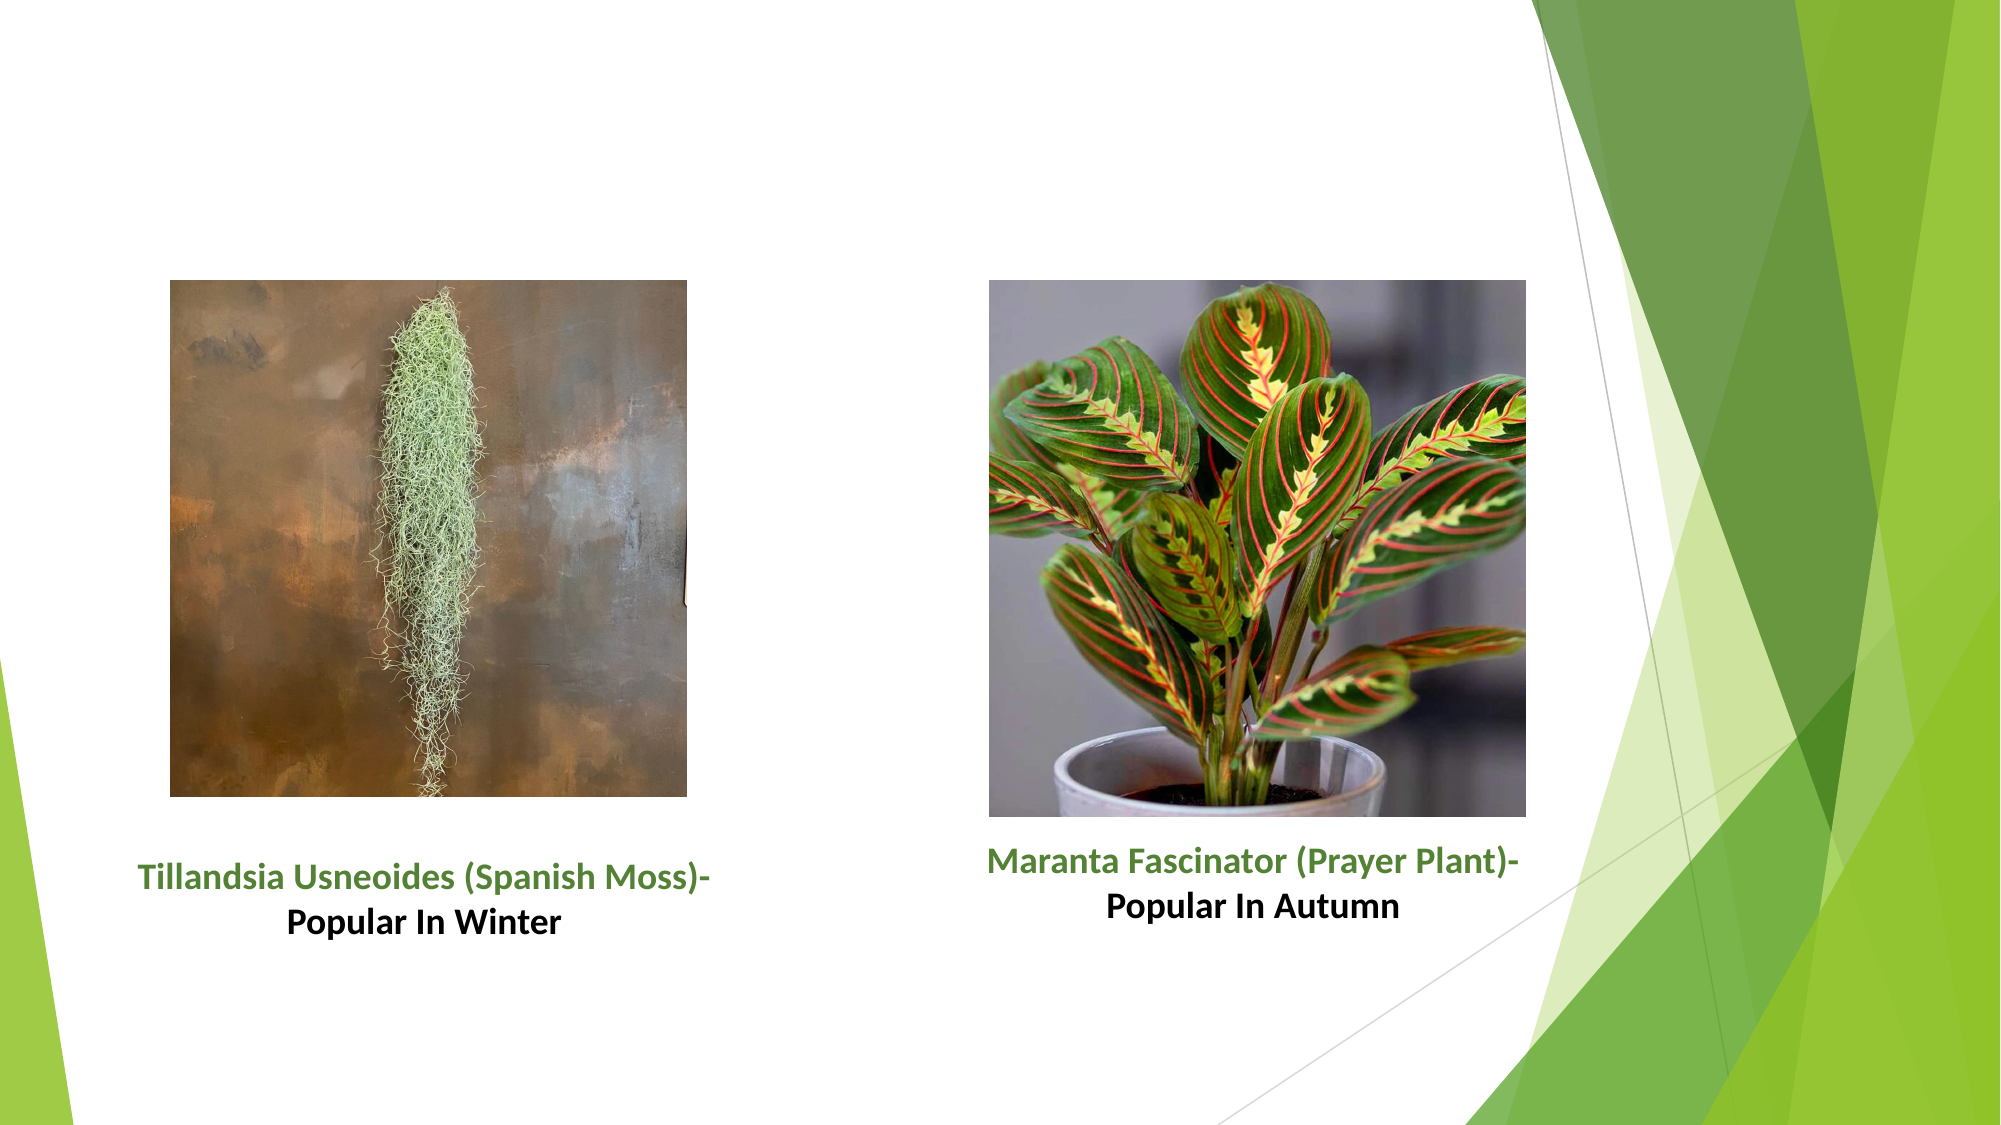

Maranta Fascinator (Prayer Plant)-
Popular In Autumn
Tillandsia Usneoides (Spanish Moss)-
Popular In Winter